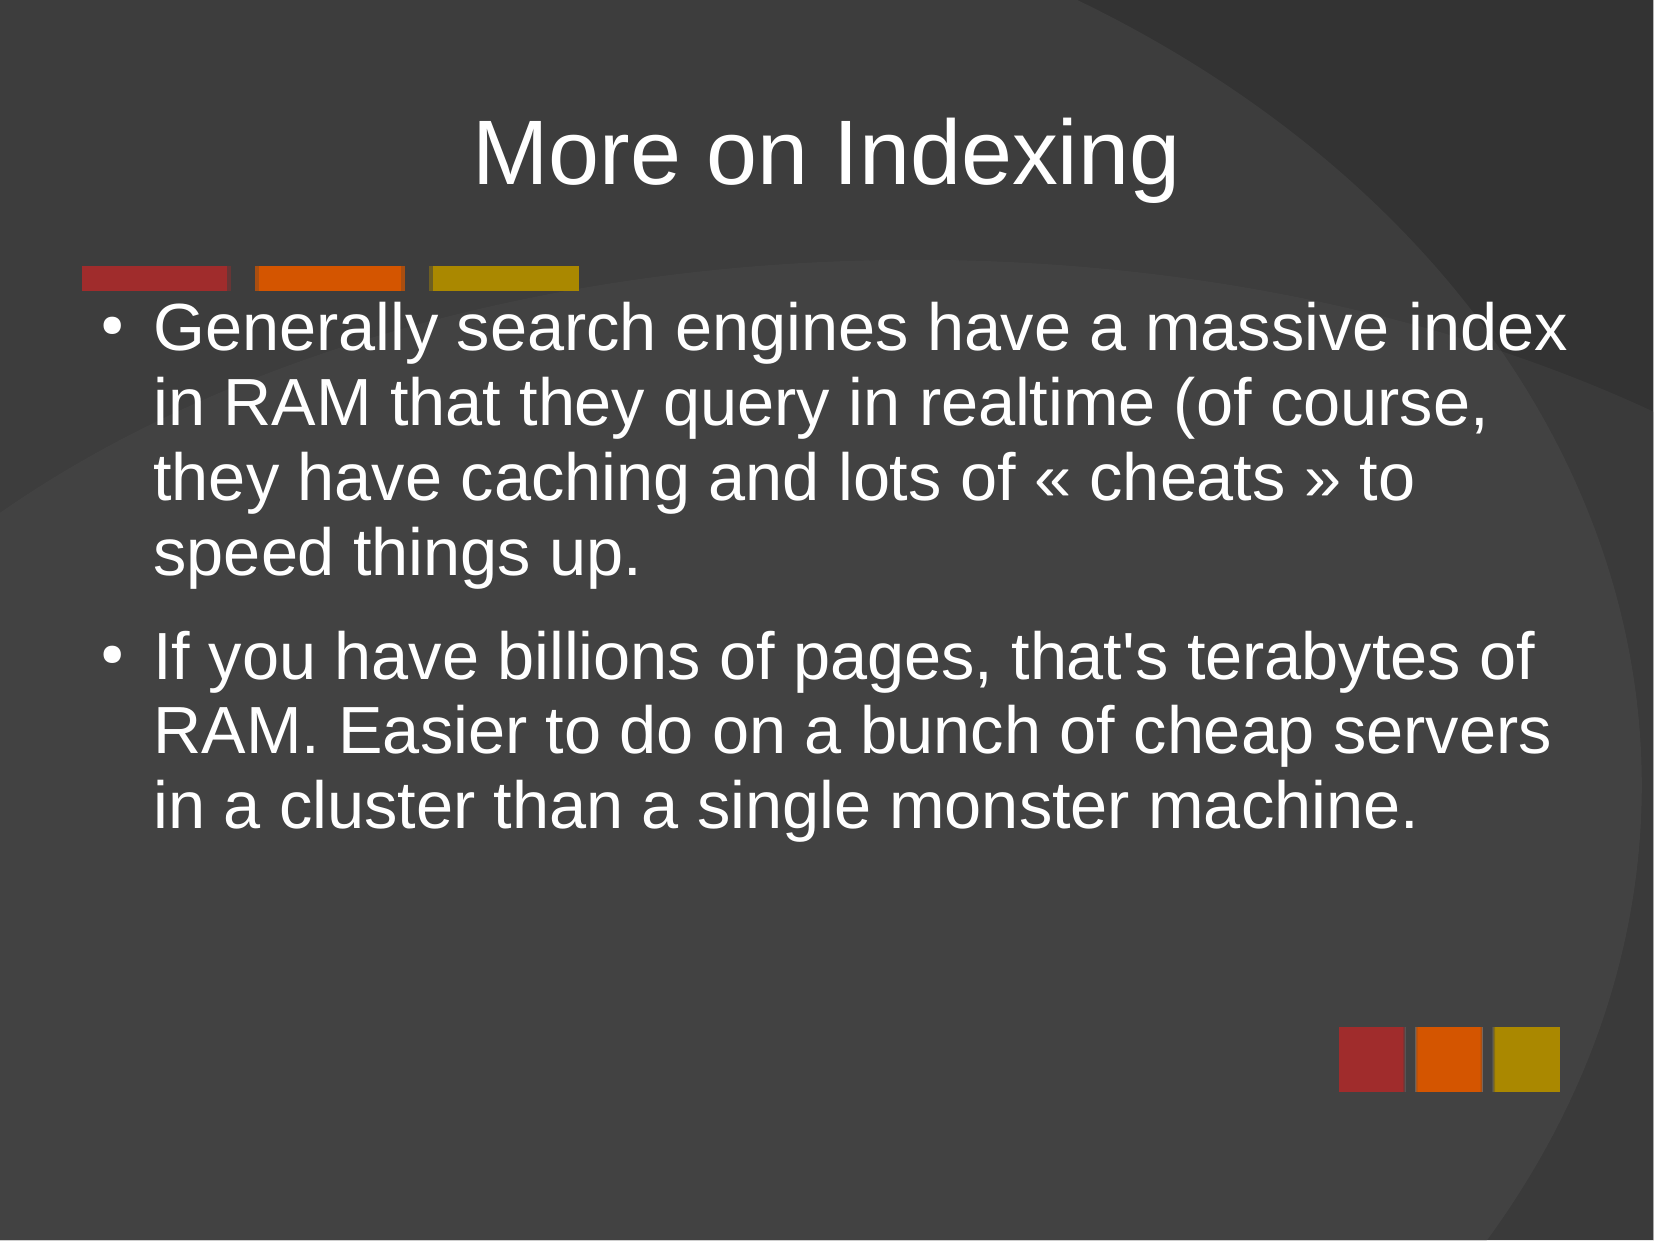

# More on Indexing
Generally search engines have a massive index in RAM that they query in realtime (of course, they have caching and lots of « cheats » to speed things up.
If you have billions of pages, that's terabytes of RAM. Easier to do on a bunch of cheap servers in a cluster than a single monster machine.